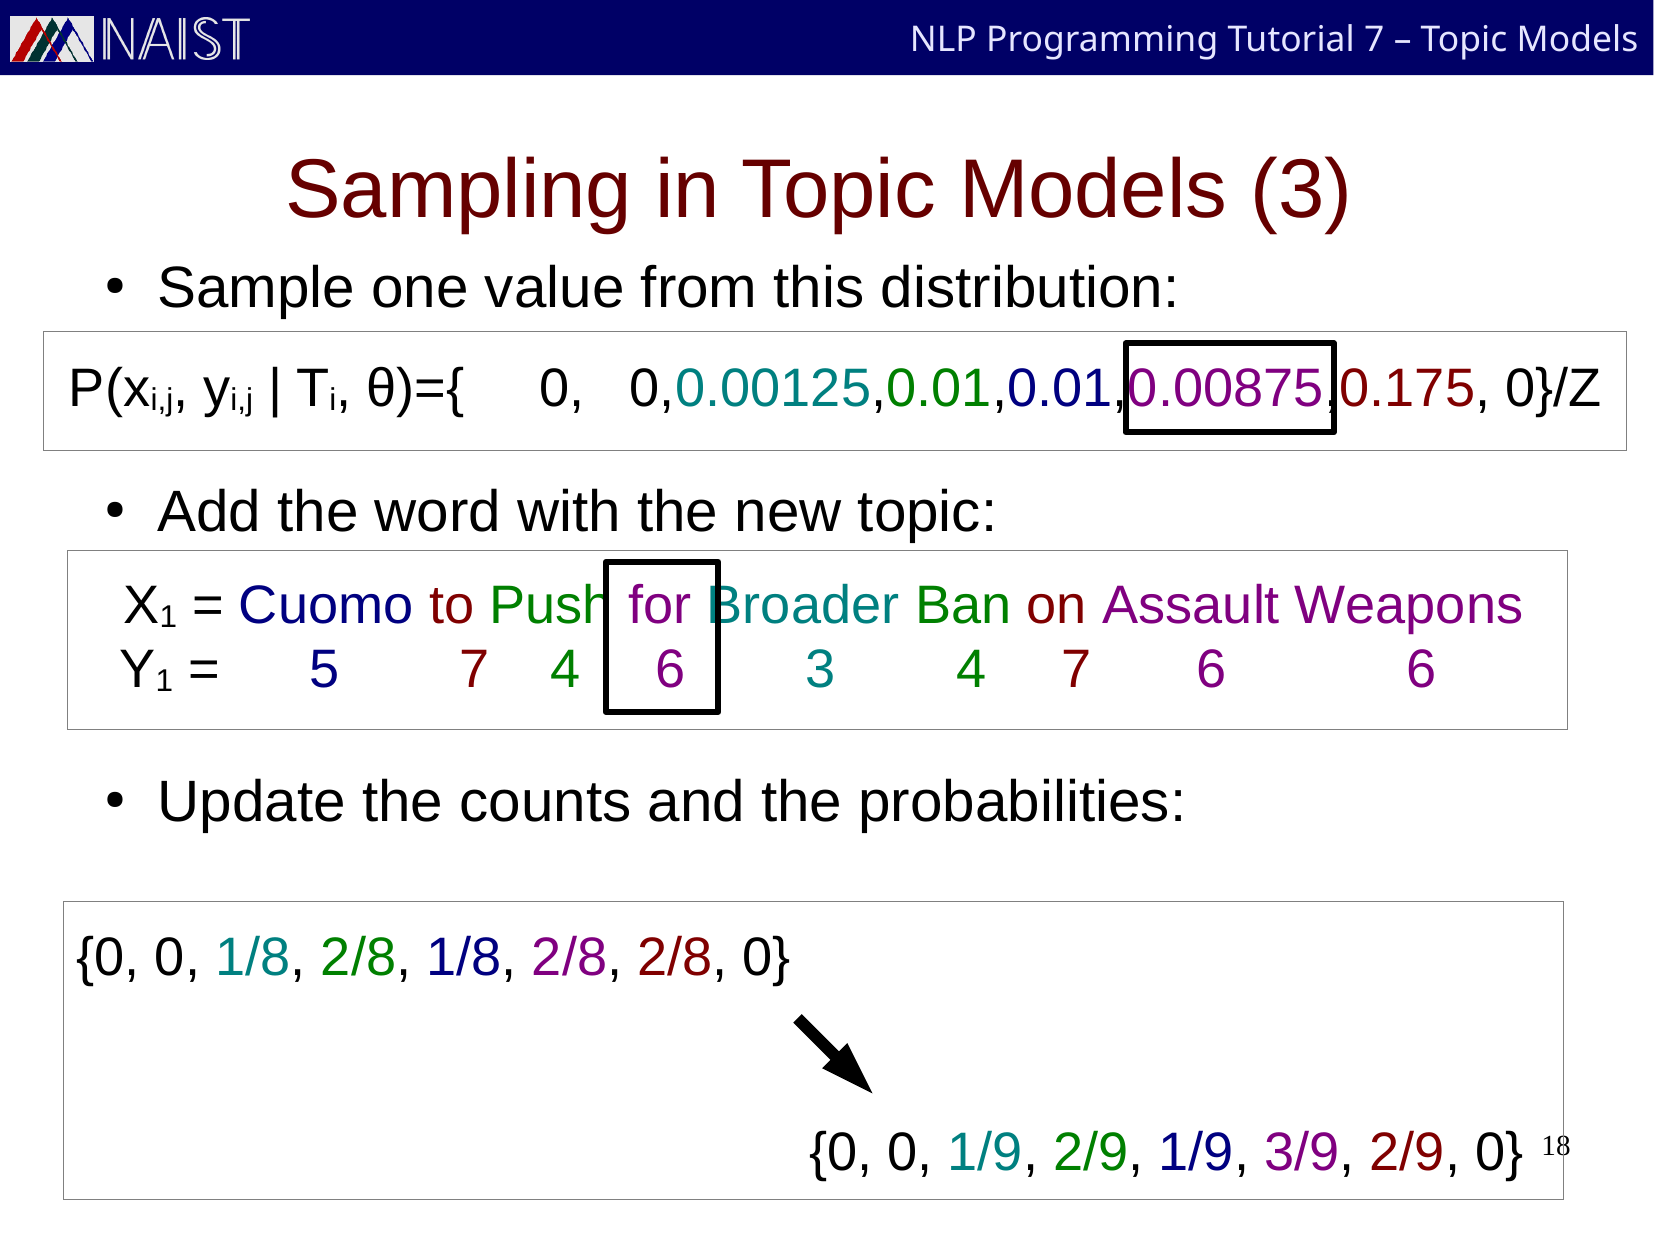

# Sampling in Topic Models (3)
Sample one value from this distribution:
Add the word with the new topic:
Update the counts and the probabilities:
P(xi,j, yi,j | Ti, θ)={ 0, 0,0.00125,0.01,0.01,0.00875,0.175, 0}/Z
X1 = Cuomo to Push for Broader Ban on Assault Weapons
Y1 = 5 7 4 6 3 4 7 6 6
{0, 0, 1/8, 2/8, 1/8, 2/8, 2/8, 0}
{0, 0, 1/9, 2/9, 1/9, 3/9, 2/9, 0}
18